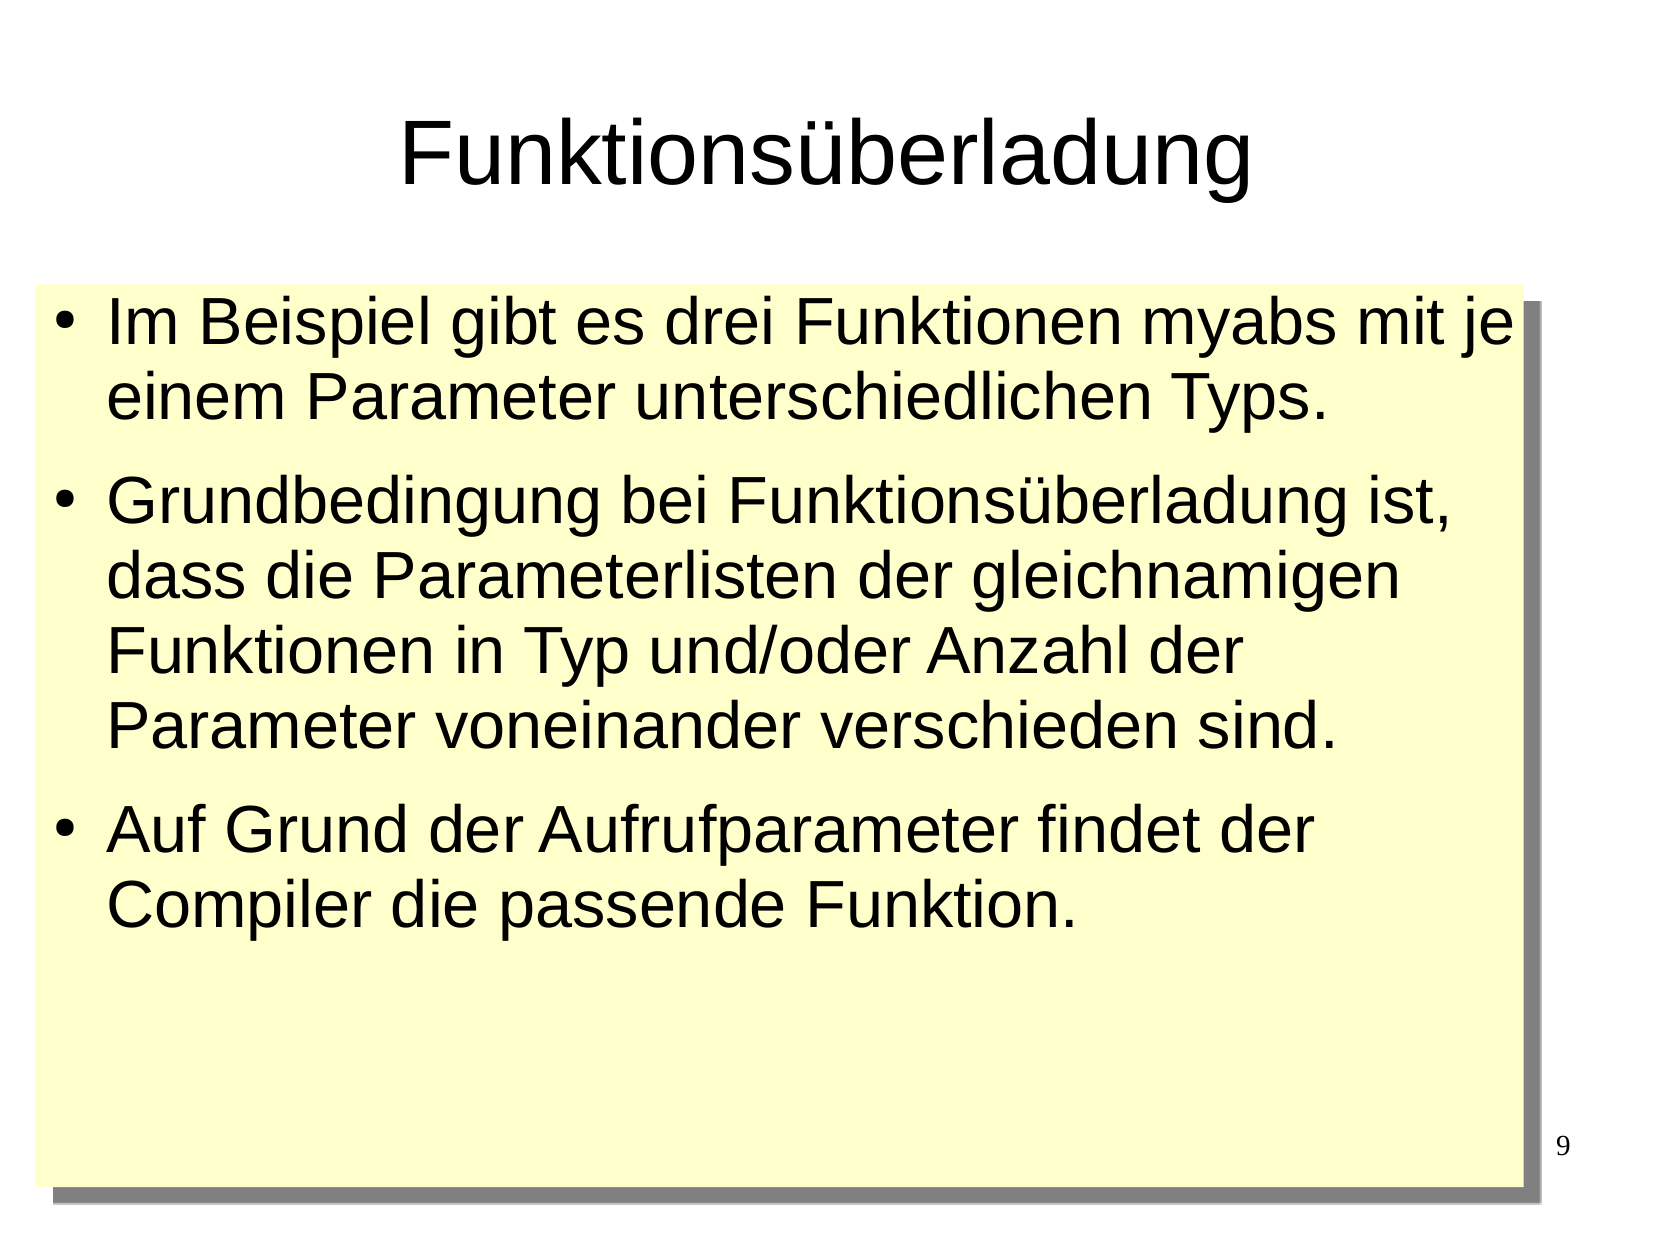

# Funktionsüberladung
Im Beispiel gibt es drei Funktionen myabs mit je einem Parameter unterschiedlichen Typs.
Grundbedingung bei Funktionsüberladung ist, dass die Parameterlisten der gleichnamigen Funktionen in Typ und/oder Anzahl der Parameter voneinander verschieden sind.
Auf Grund der Aufrufparameter findet der Compiler die passende Funktion.
9